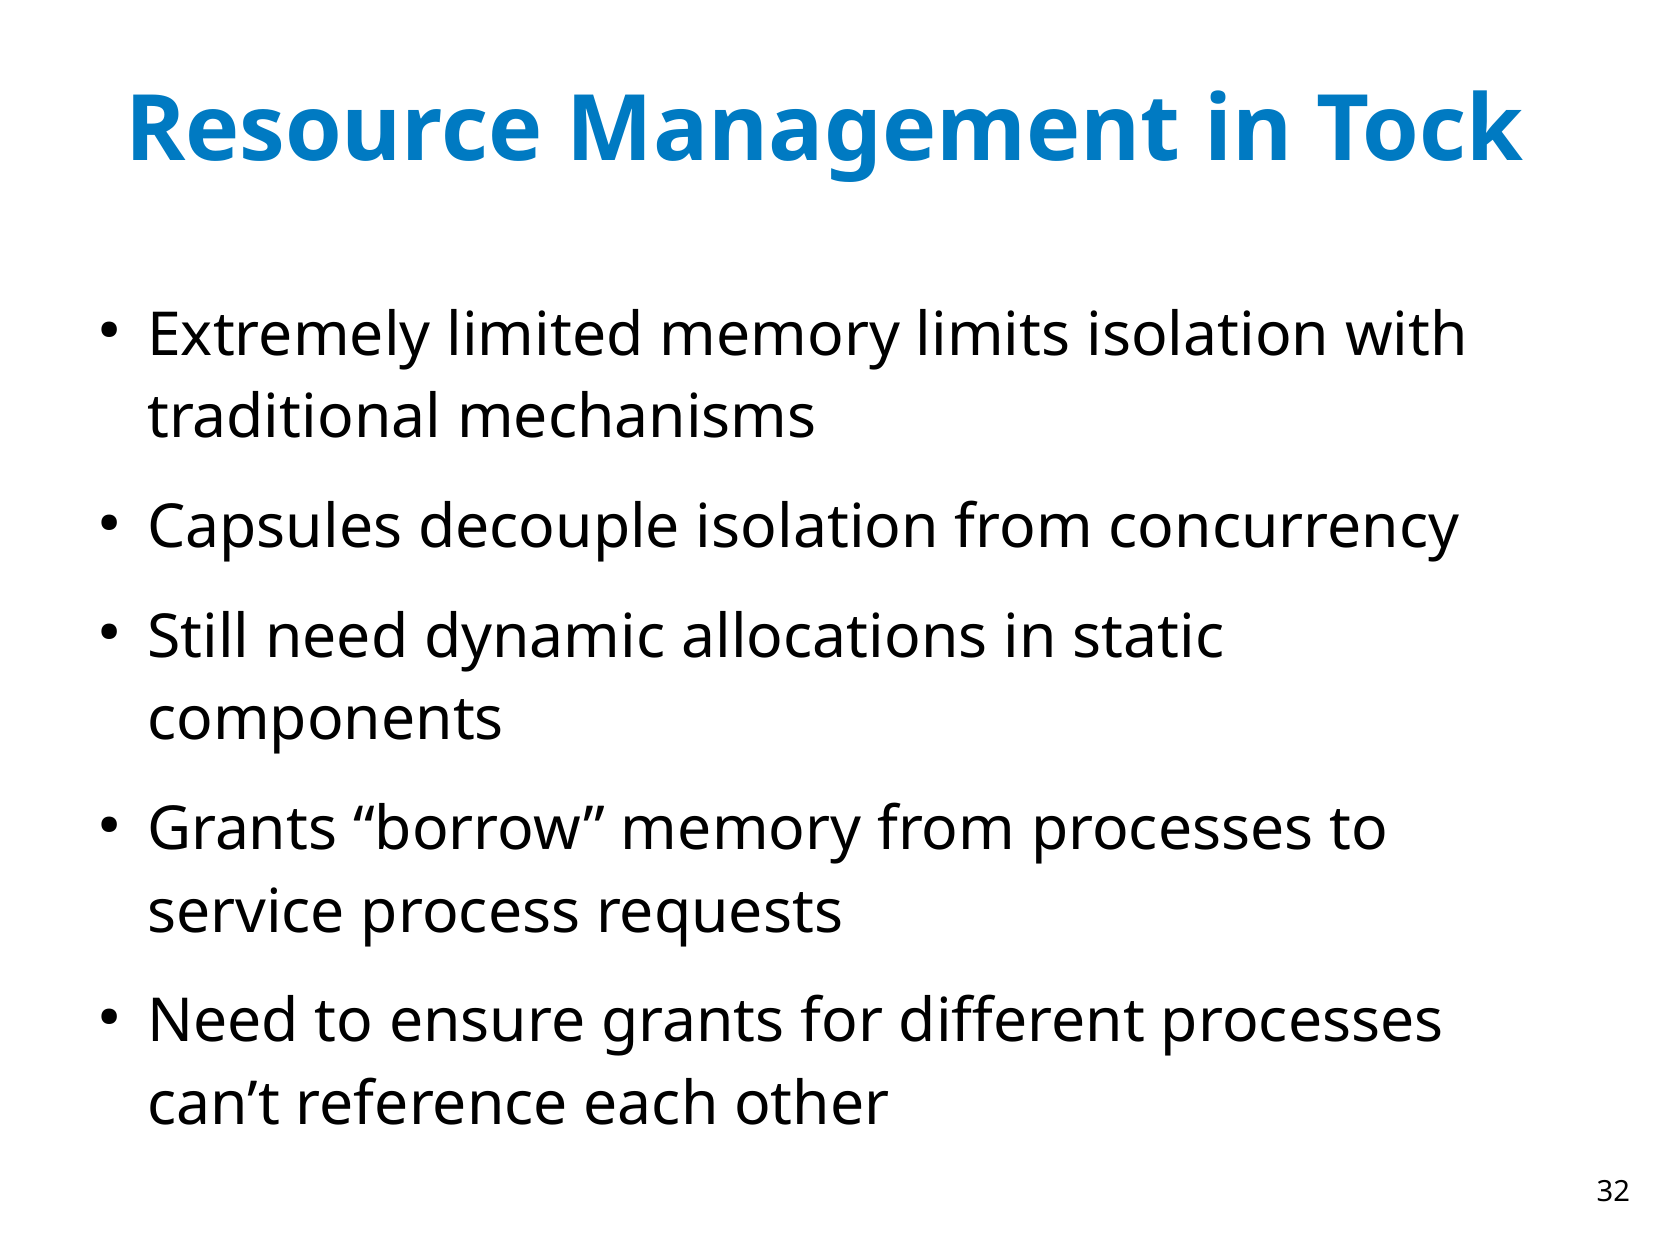

Resource Management in Tock
# Extremely limited memory limits isolation with traditional mechanisms
Capsules decouple isolation from concurrency
Still need dynamic allocations in static components
Grants “borrow” memory from processes to service process requests
Need to ensure grants for different processes can’t reference each other
32